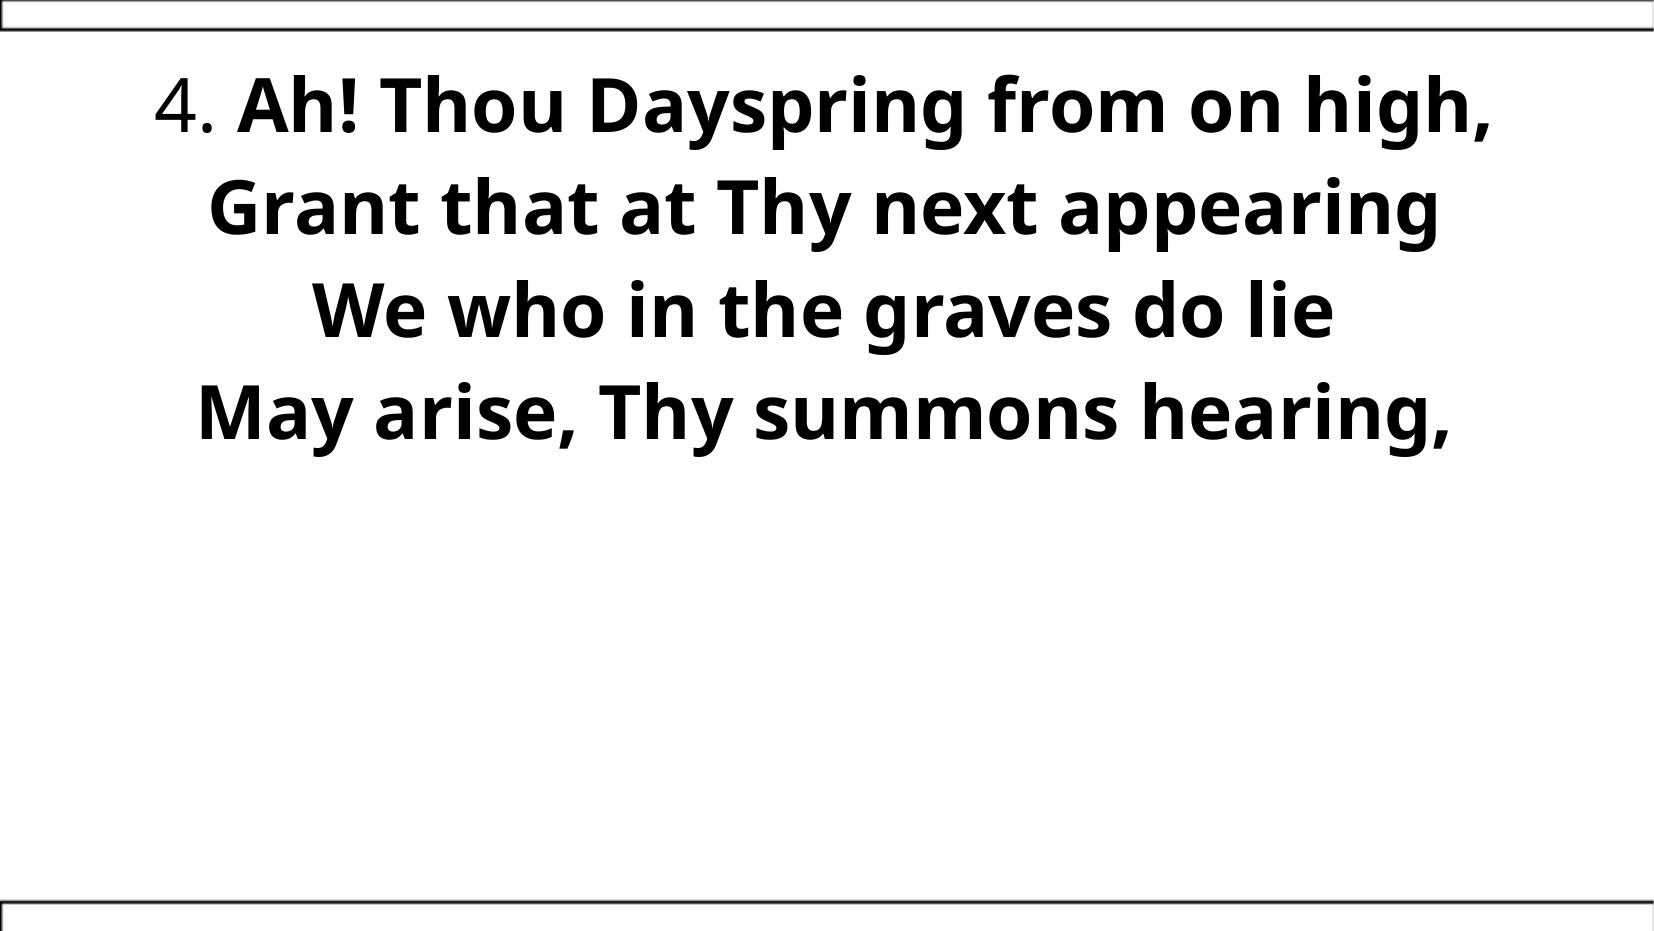

4. Ah! Thou Dayspring from on high,
Grant that at Thy next appearing
We who in the graves do lie
May arise, Thy summons hearing,